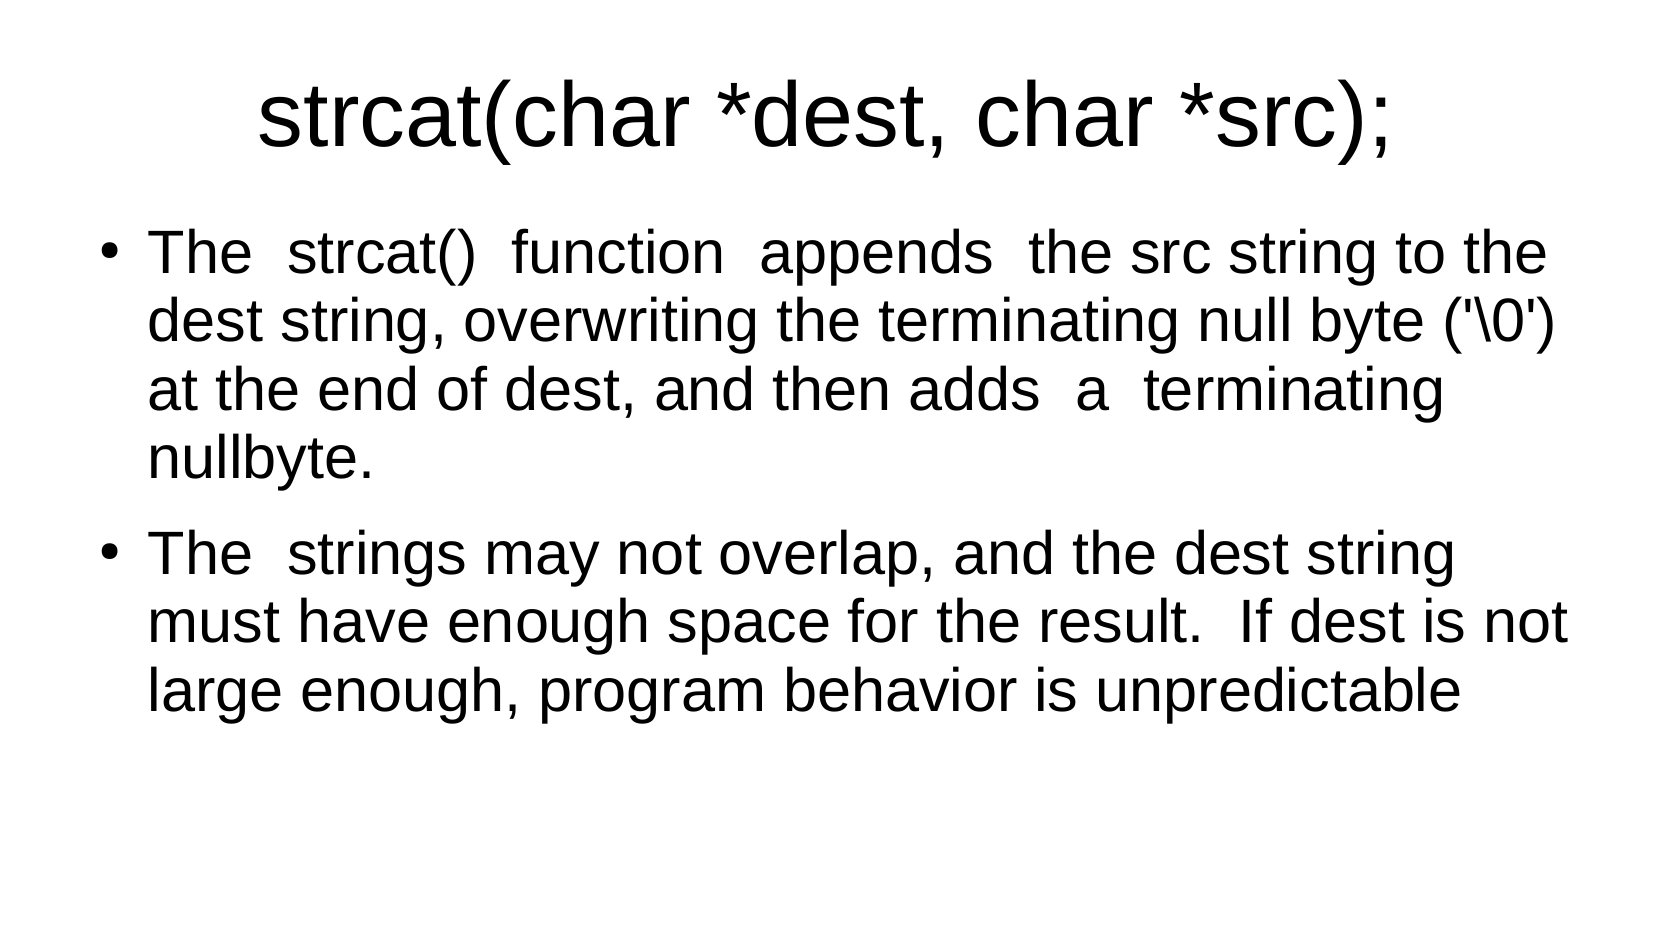

# strcat(char *dest, char *src);
The strcat() function appends the src string to the dest string, overwriting the terminating null byte ('\0') at the end of dest, and then adds a terminating nullbyte.
The strings may not overlap, and the dest string must have enough space for the result. If dest is not large enough, program behavior is unpredictable